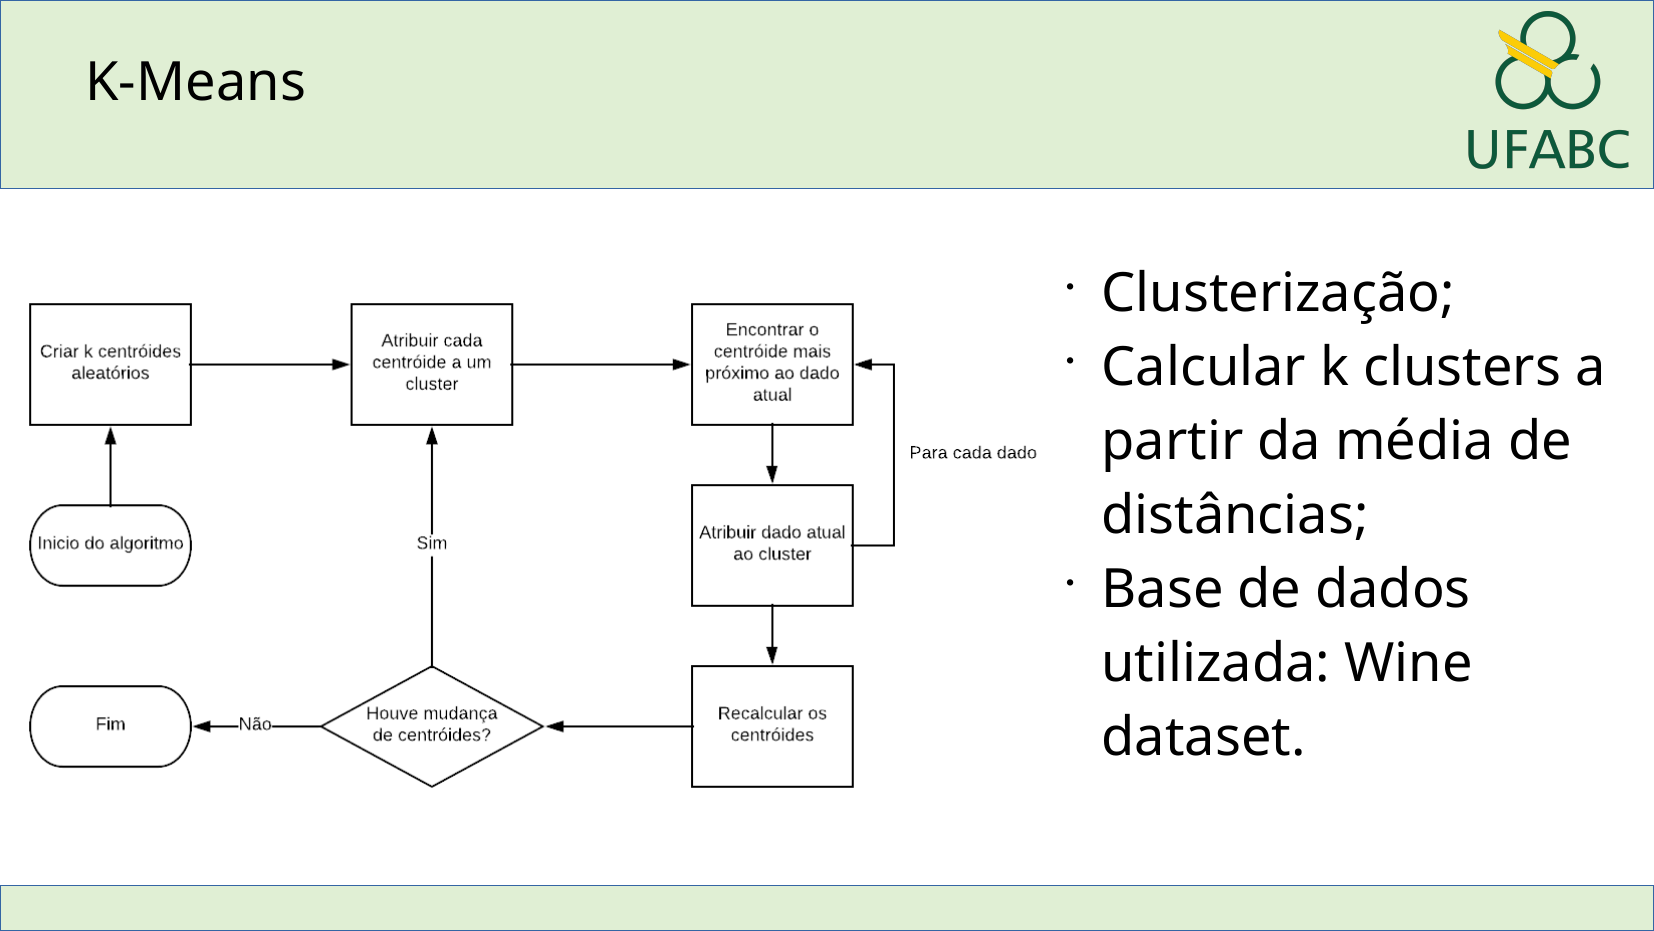

K-Means
Clusterização;
Calcular k clusters a partir da média de distâncias;
Base de dados utilizada: Wine dataset.